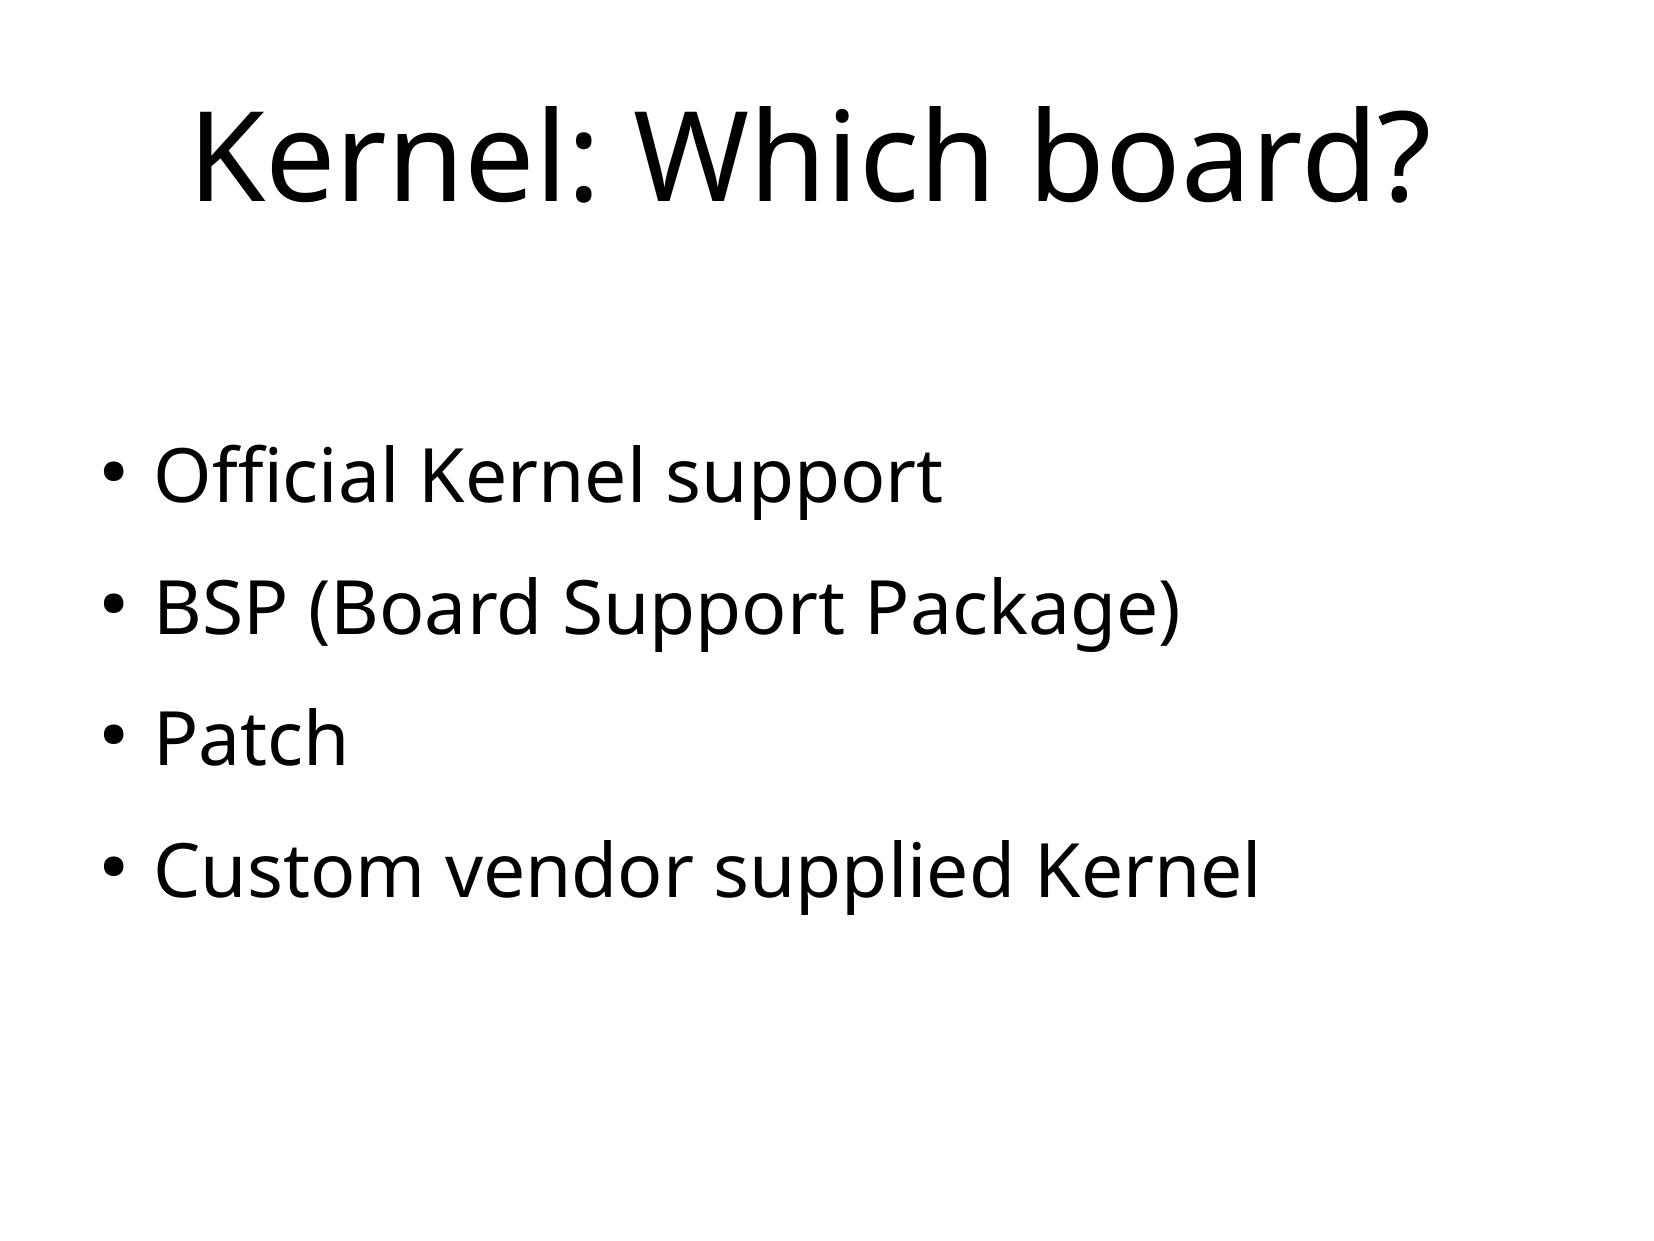

# Kernel: Which board?
Official Kernel support
BSP (Board Support Package)
Patch
Custom vendor supplied Kernel